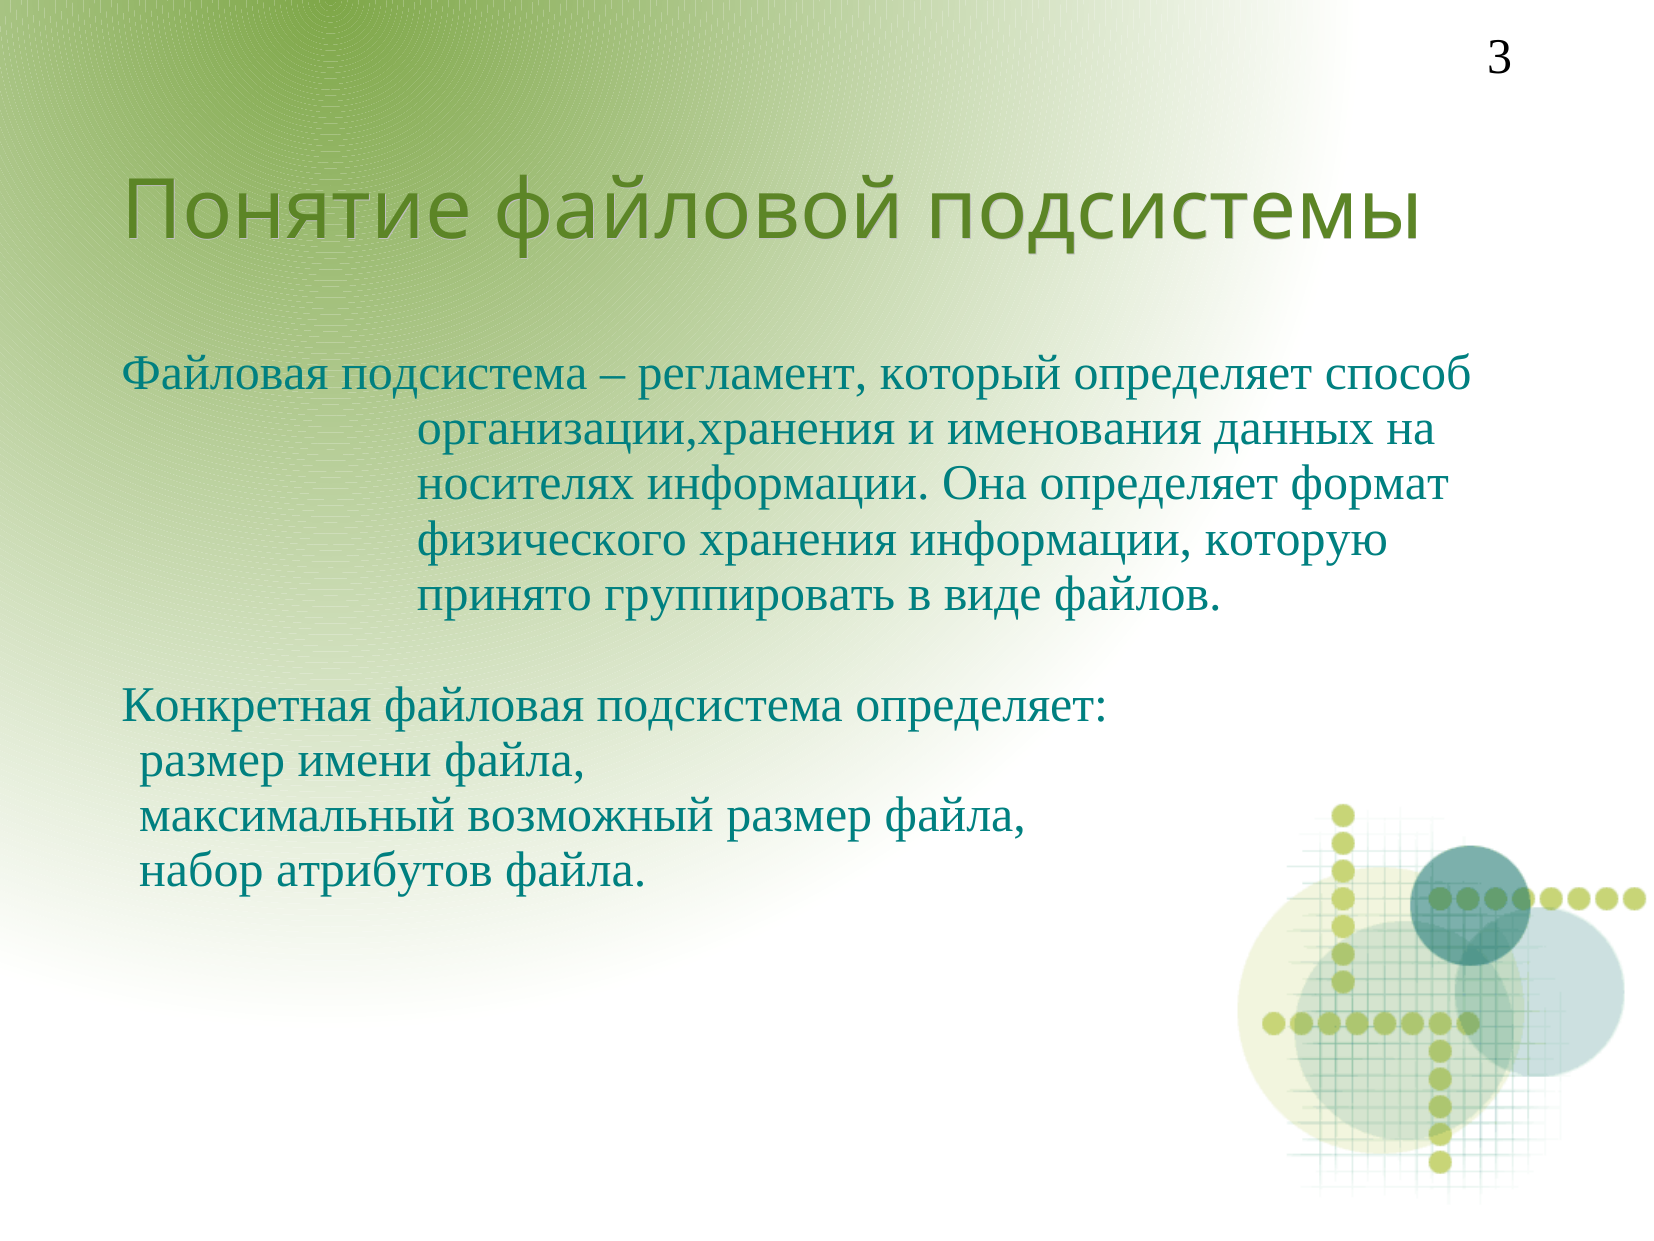

# Понятие файловой подсистемы
Файловая подсистема – регламент, который определяет способ организации,хранения и именования данных на носителях информации. Она определяет формат физического хранения информации, которую принято группировать в виде файлов.
Конкретная файловая подсиcтема определяет:
размер имени файла,
максимальный возможный размер файла,
набор атрибутов файла.